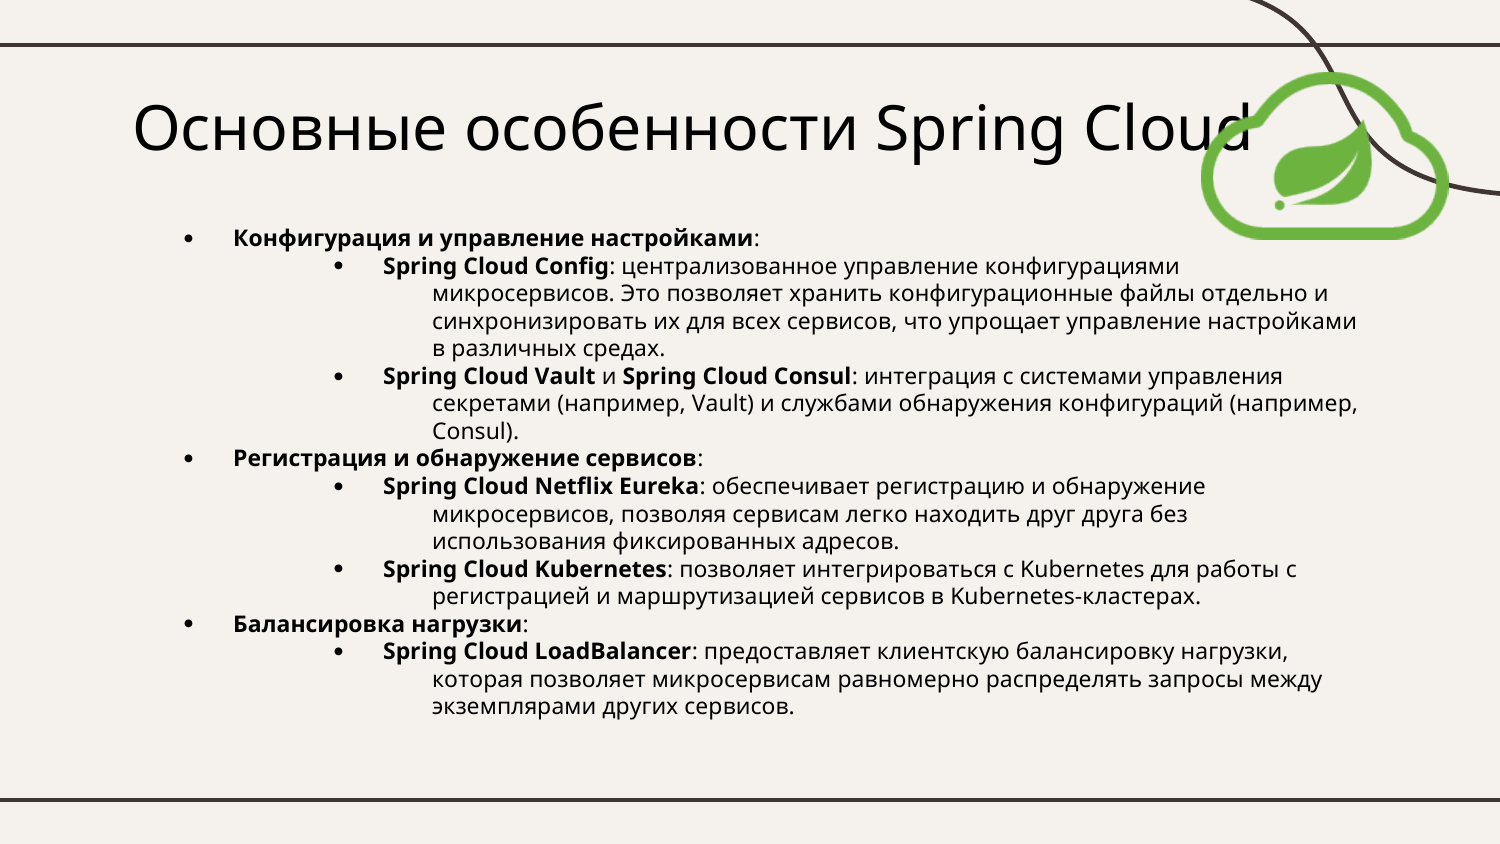

# Основные особенности Spring Cloud
Конфигурация и управление настройками:
Spring Cloud Config: централизованное управление конфигурациями микросервисов. Это позволяет хранить конфигурационные файлы отдельно и синхронизировать их для всех сервисов, что упрощает управление настройками в различных средах.
Spring Cloud Vault и Spring Cloud Consul: интеграция с системами управления секретами (например, Vault) и службами обнаружения конфигураций (например, Consul).
Регистрация и обнаружение сервисов:
Spring Cloud Netflix Eureka: обеспечивает регистрацию и обнаружение микросервисов, позволяя сервисам легко находить друг друга без использования фиксированных адресов.
Spring Cloud Kubernetes: позволяет интегрироваться с Kubernetes для работы с регистрацией и маршрутизацией сервисов в Kubernetes-кластерах.
Балансировка нагрузки:
Spring Cloud LoadBalancer: предоставляет клиентскую балансировку нагрузки, которая позволяет микросервисам равномерно распределять запросы между экземплярами других сервисов.